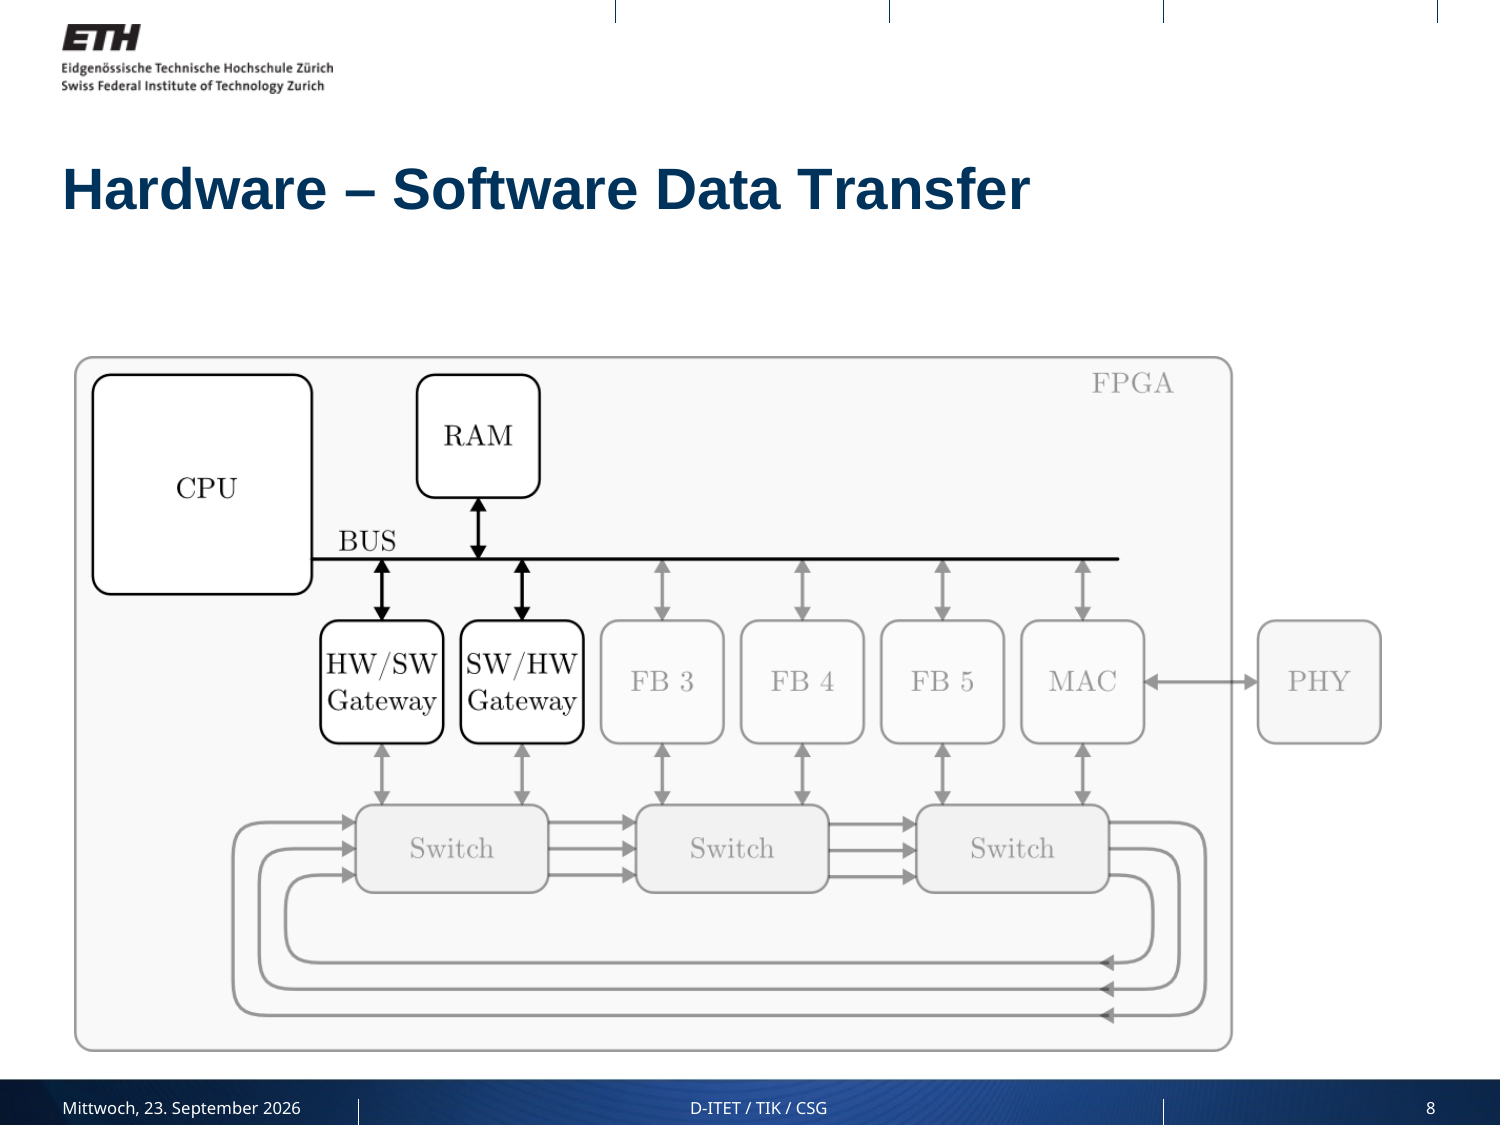

# Hardware – Software Data Transfer
8